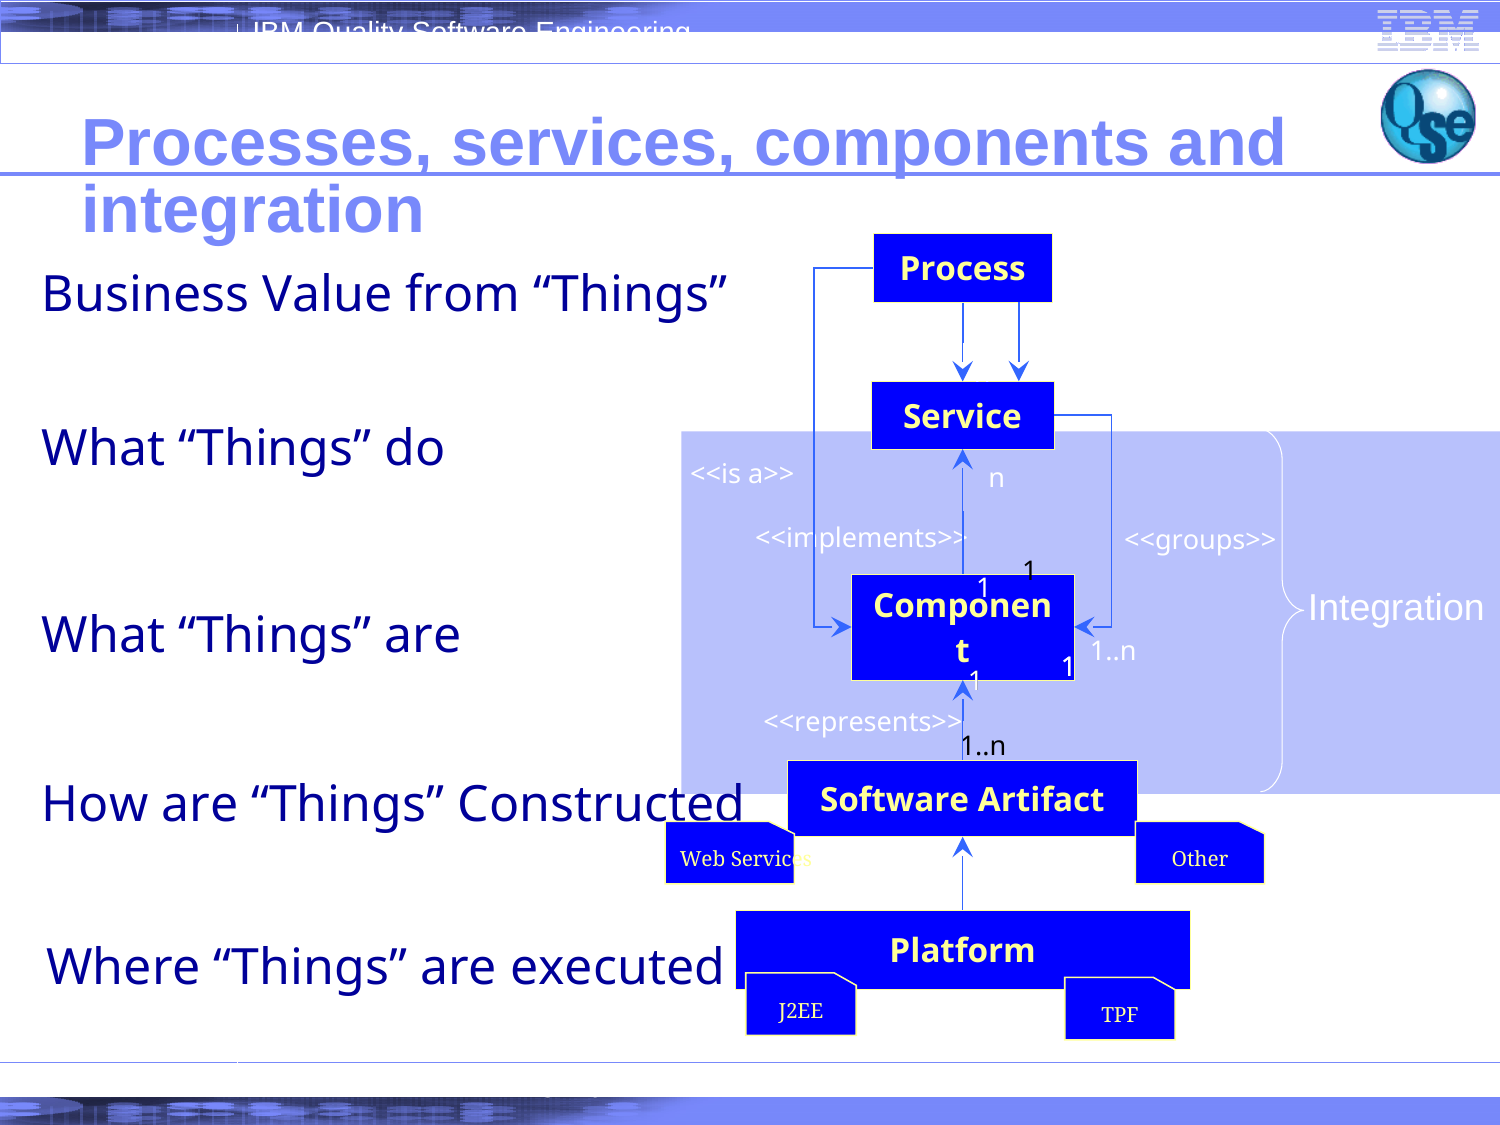

# Processes, services, components and integration
Process
1..n
Business Value from “Things”
1
1
<<choreographs>>
<<is a>>
1
n
Service
1
What “Things” do
<<is a>>
n
<<implements>>
<<groups>>
1
1
Component
Integration
What “Things” are
1..n
1
1
1
1
<<represents>>
1..n
Software Artifact
How are “Things” Constructed
Web Services
Other
<<deploys>>
Platform
Where “Things” are executed
J2EE
TPF
43